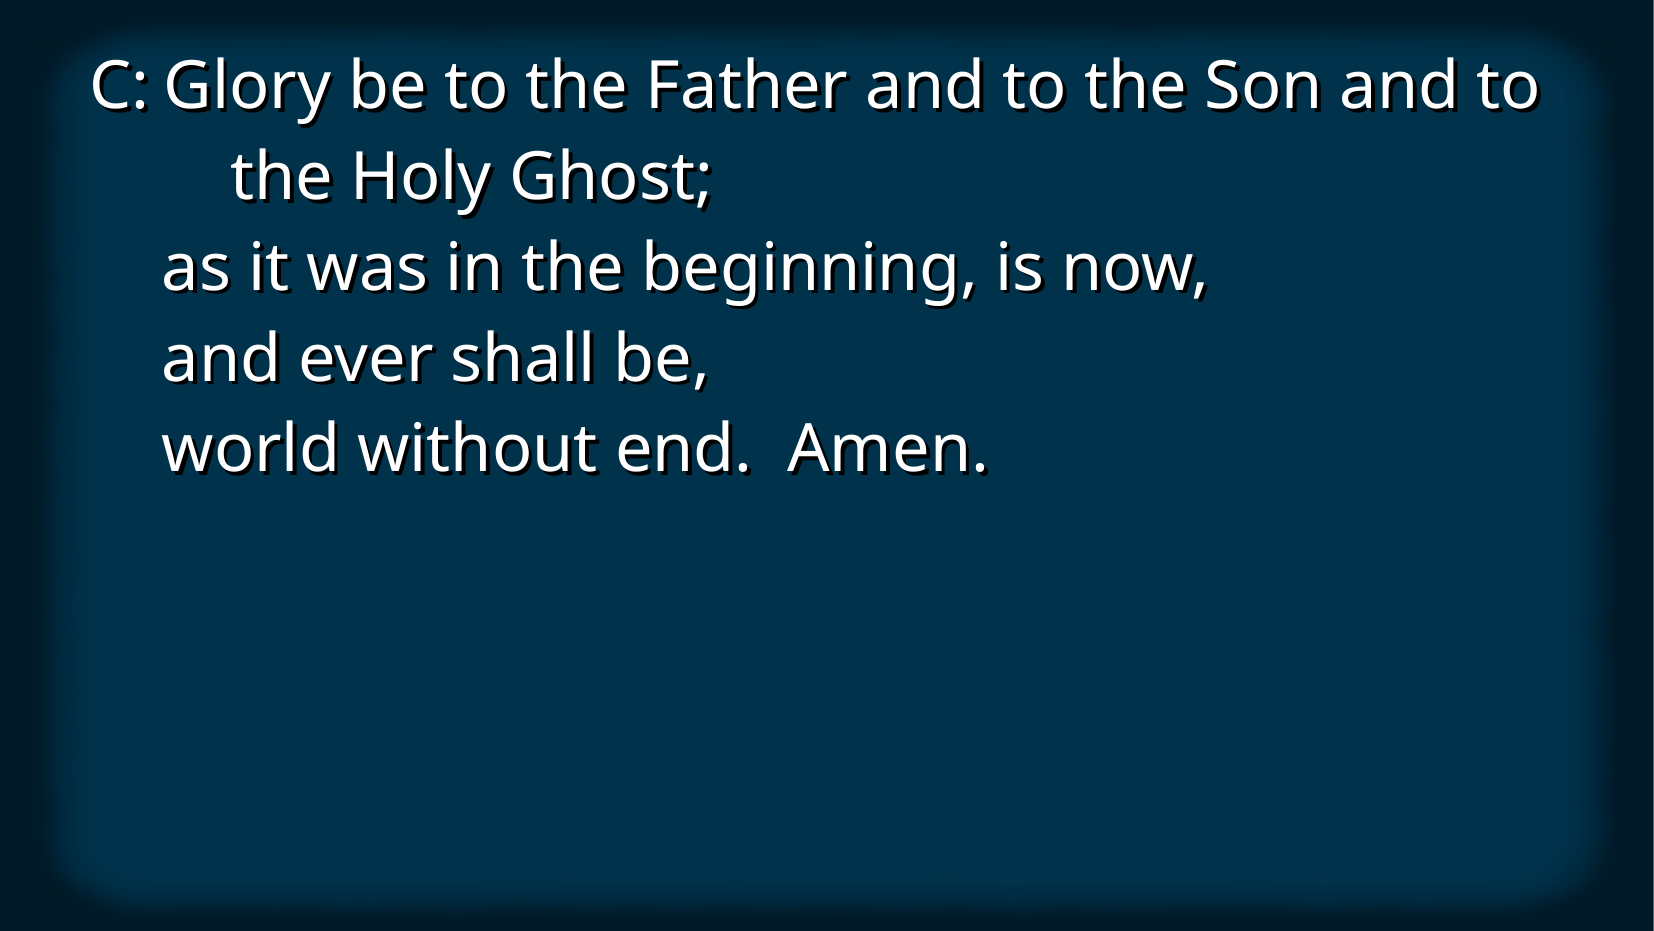

C:	Glory be to the Father and to the Son and to
 the Holy Ghost;
 as it was in the beginning, is now,
 and ever shall be,
 world without end. Amen.